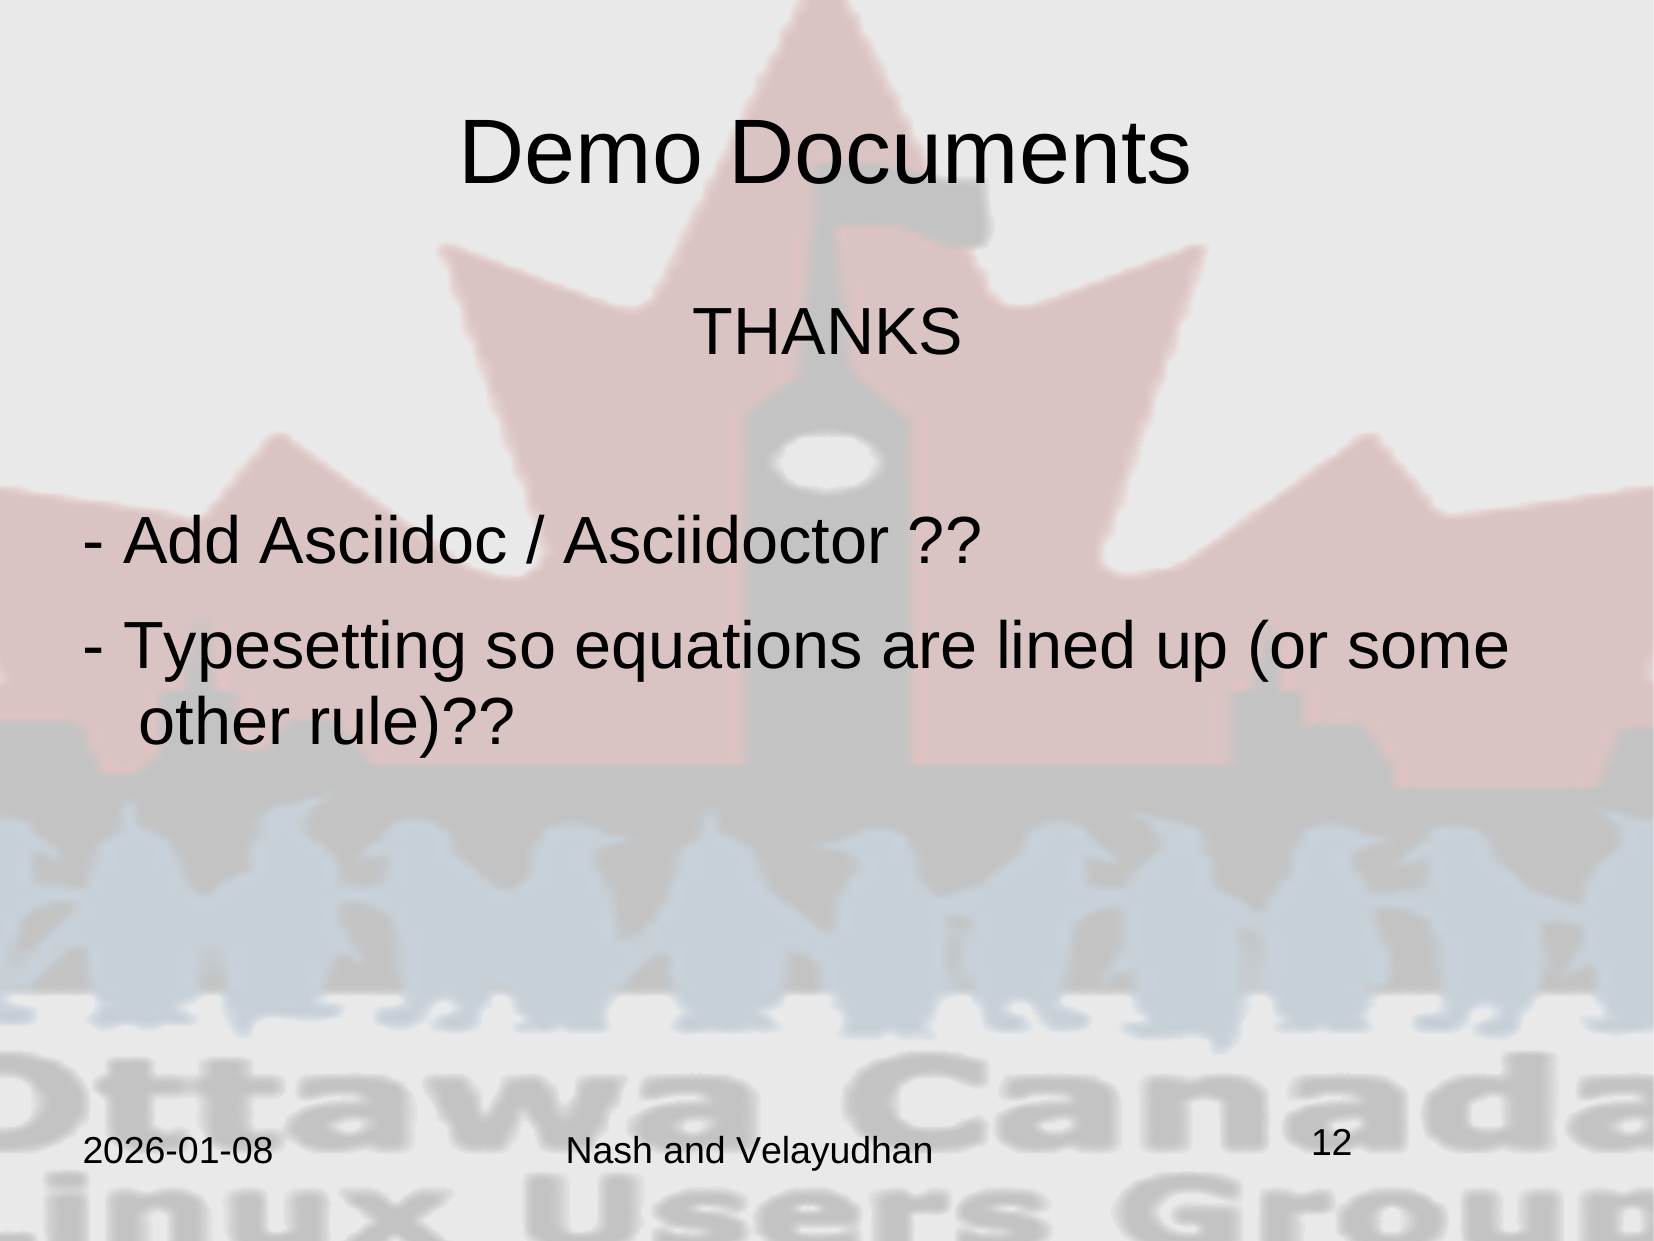

# Demo Documents
 THANKS
- Add Asciidoc / Asciidoctor ??
- Typesetting so equations are lined up (or some other rule)??
12